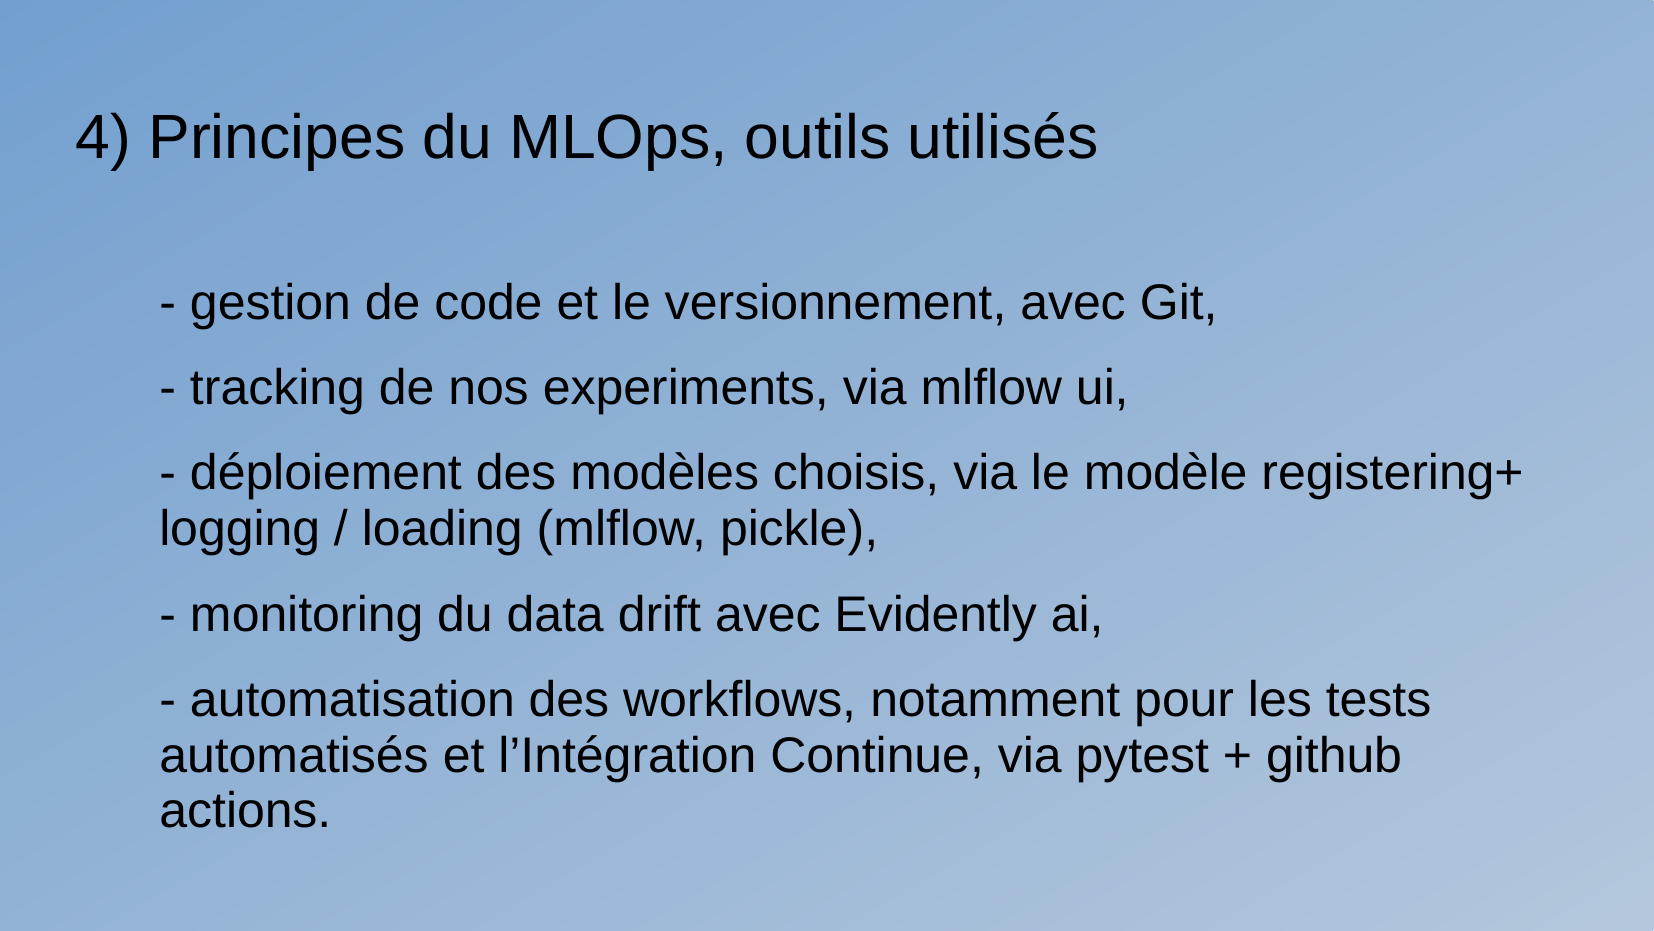

# 4) Principes du MLOps, outils utilisés
- gestion de code et le versionnement, avec Git,
- tracking de nos experiments, via mlflow ui,
- déploiement des modèles choisis, via le modèle registering+ logging / loading (mlflow, pickle),
- monitoring du data drift avec Evidently ai,
- automatisation des workflows, notamment pour les tests automatisés et l’Intégration Continue, via pytest + github actions.